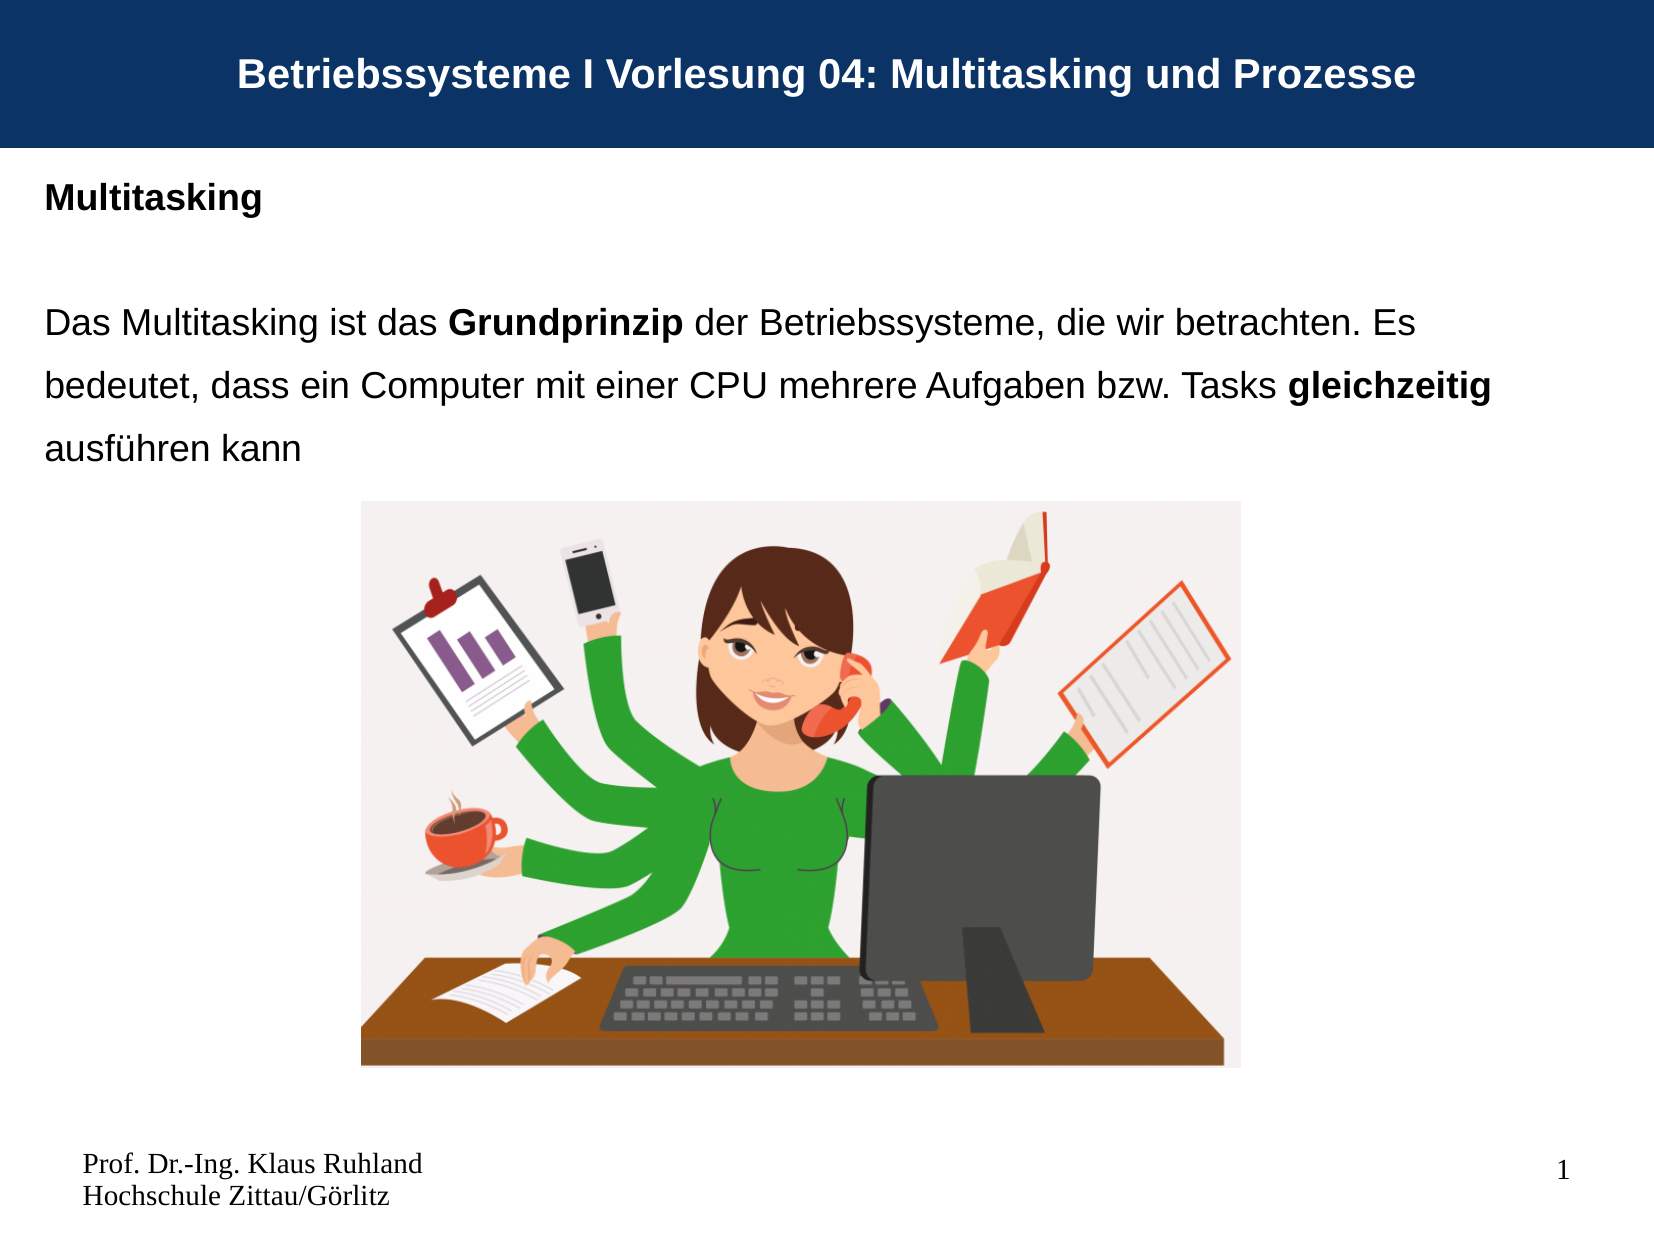

Multitasking
Das Multitasking ist das Grundprinzip der Betriebssysteme, die wir betrachten. Es bedeutet, dass ein Computer mit einer CPU mehrere Aufgaben bzw. Tasks gleichzeitig ausführen kann
1